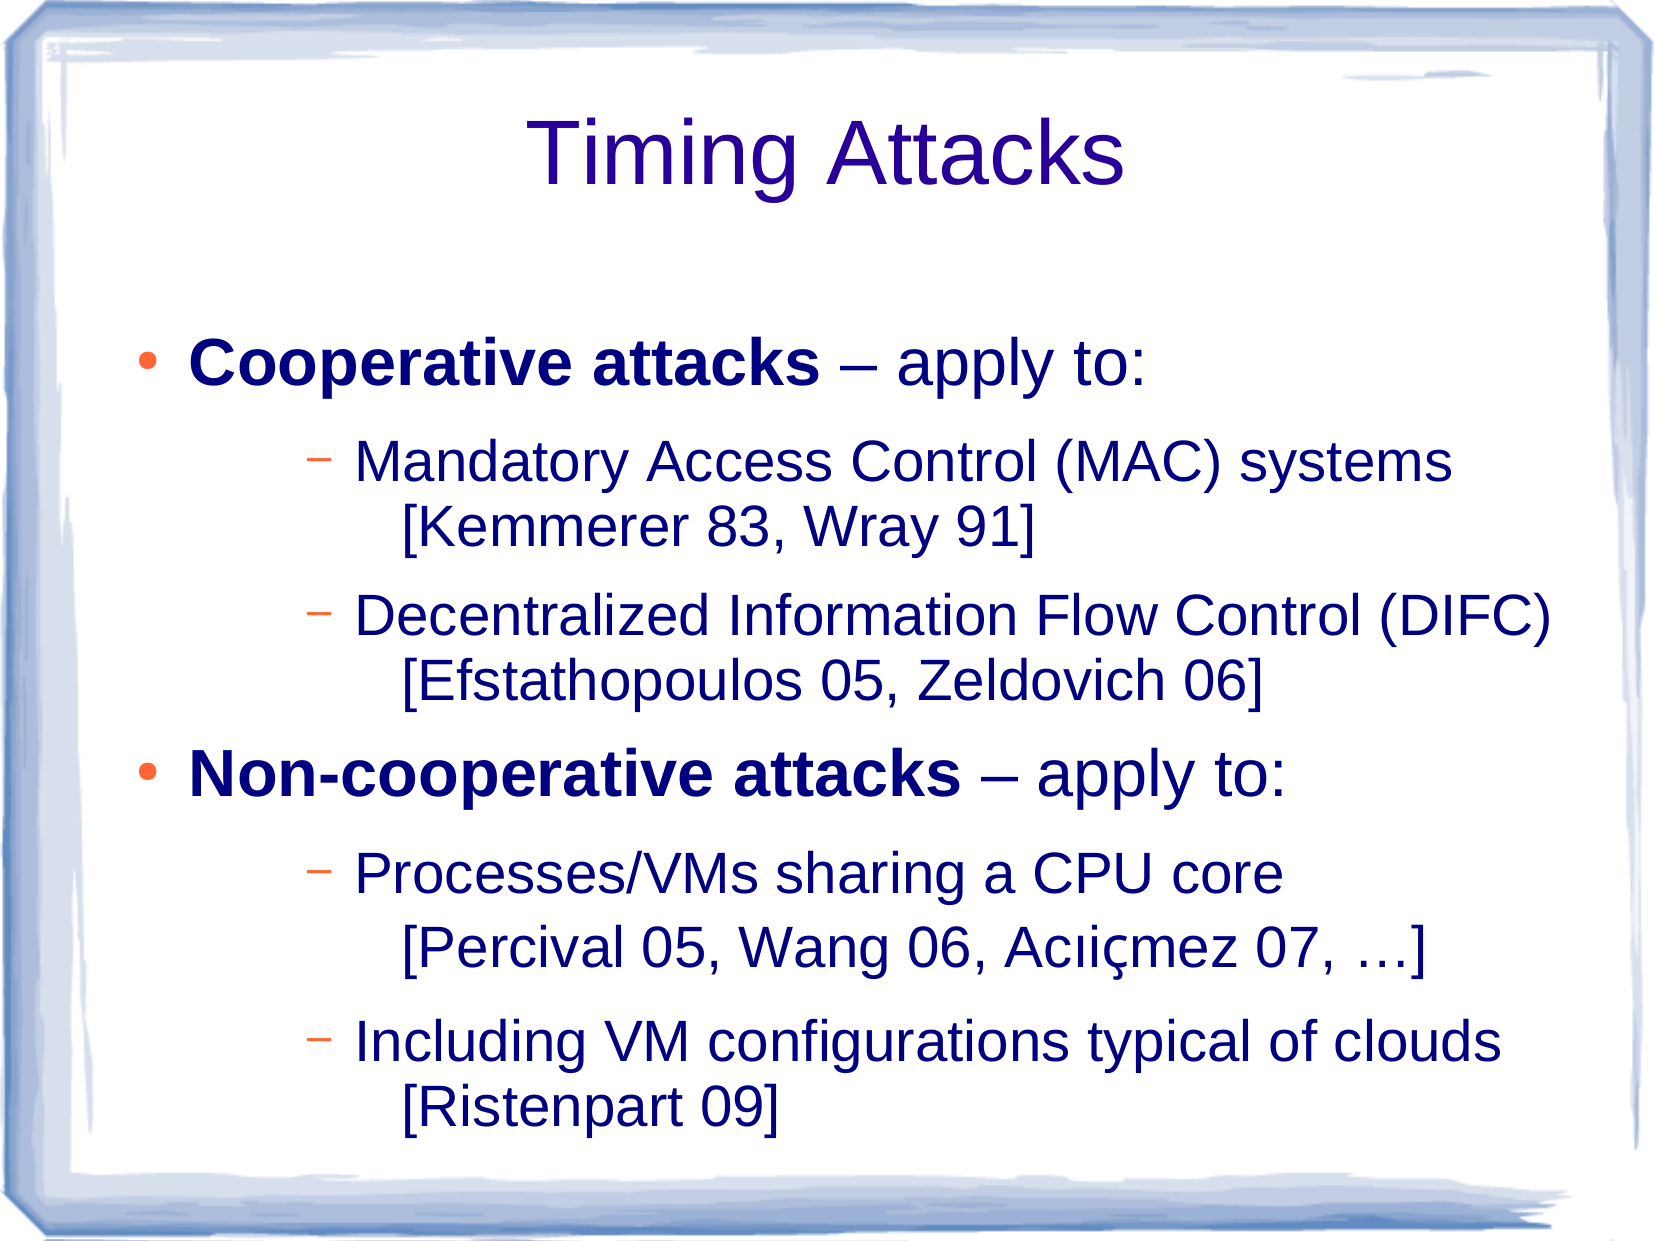

# Timing Attacks
Cooperative attacks – apply to:
Mandatory Access Control (MAC) systems
[Kemmerer 83, Wray 91]
Decentralized Information Flow Control (DIFC)
[Efstathopoulos 05, Zeldovich 06]
Non-cooperative attacks – apply to:
Processes/VMs sharing a CPU core
[Percival 05, Wang 06, Acıiҫmez 07, …]
Including VM configurations typical of clouds
[Ristenpart 09]